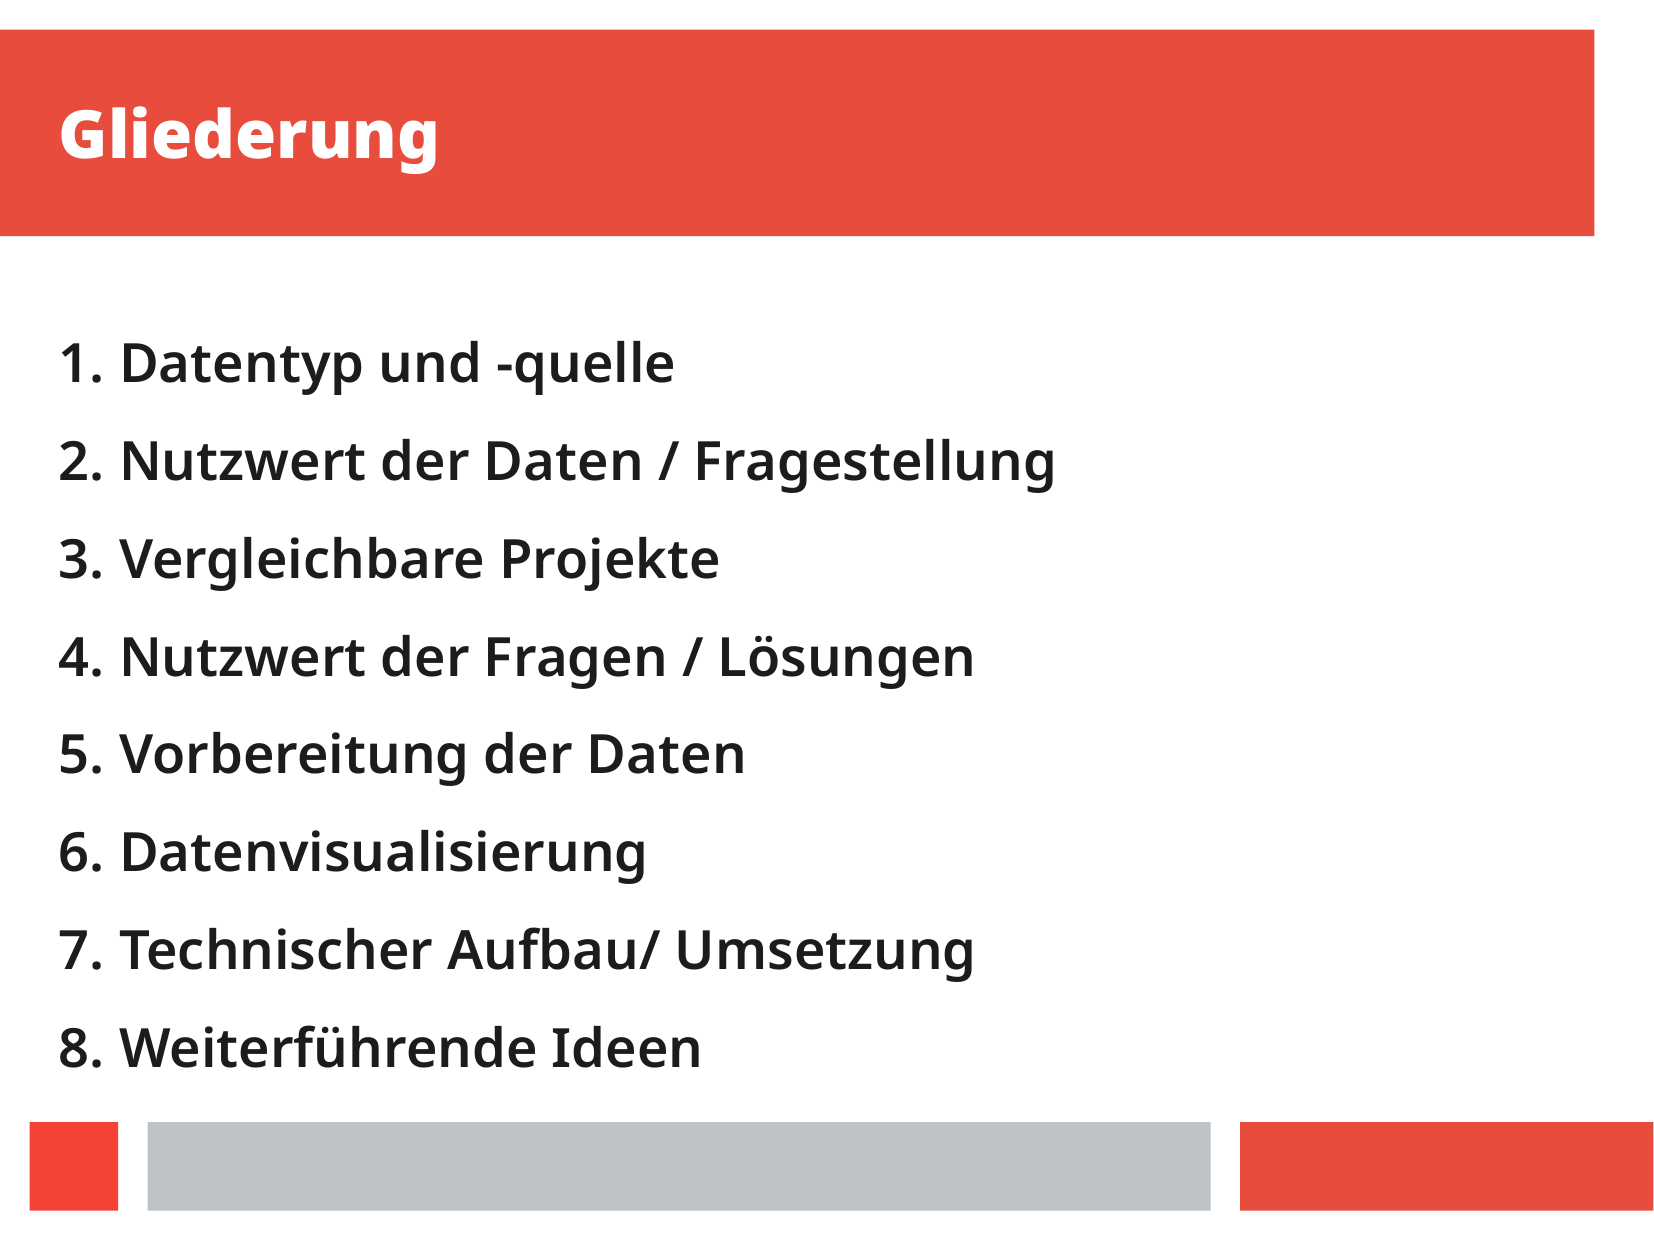

# Gliederung
1. Datentyp und -quelle
2. Nutzwert der Daten / Fragestellung
3. Vergleichbare Projekte
4. Nutzwert der Fragen / Lösungen
5. Vorbereitung der Daten
6. Datenvisualisierung
7. Technischer Aufbau/ Umsetzung
8. Weiterführende Ideen